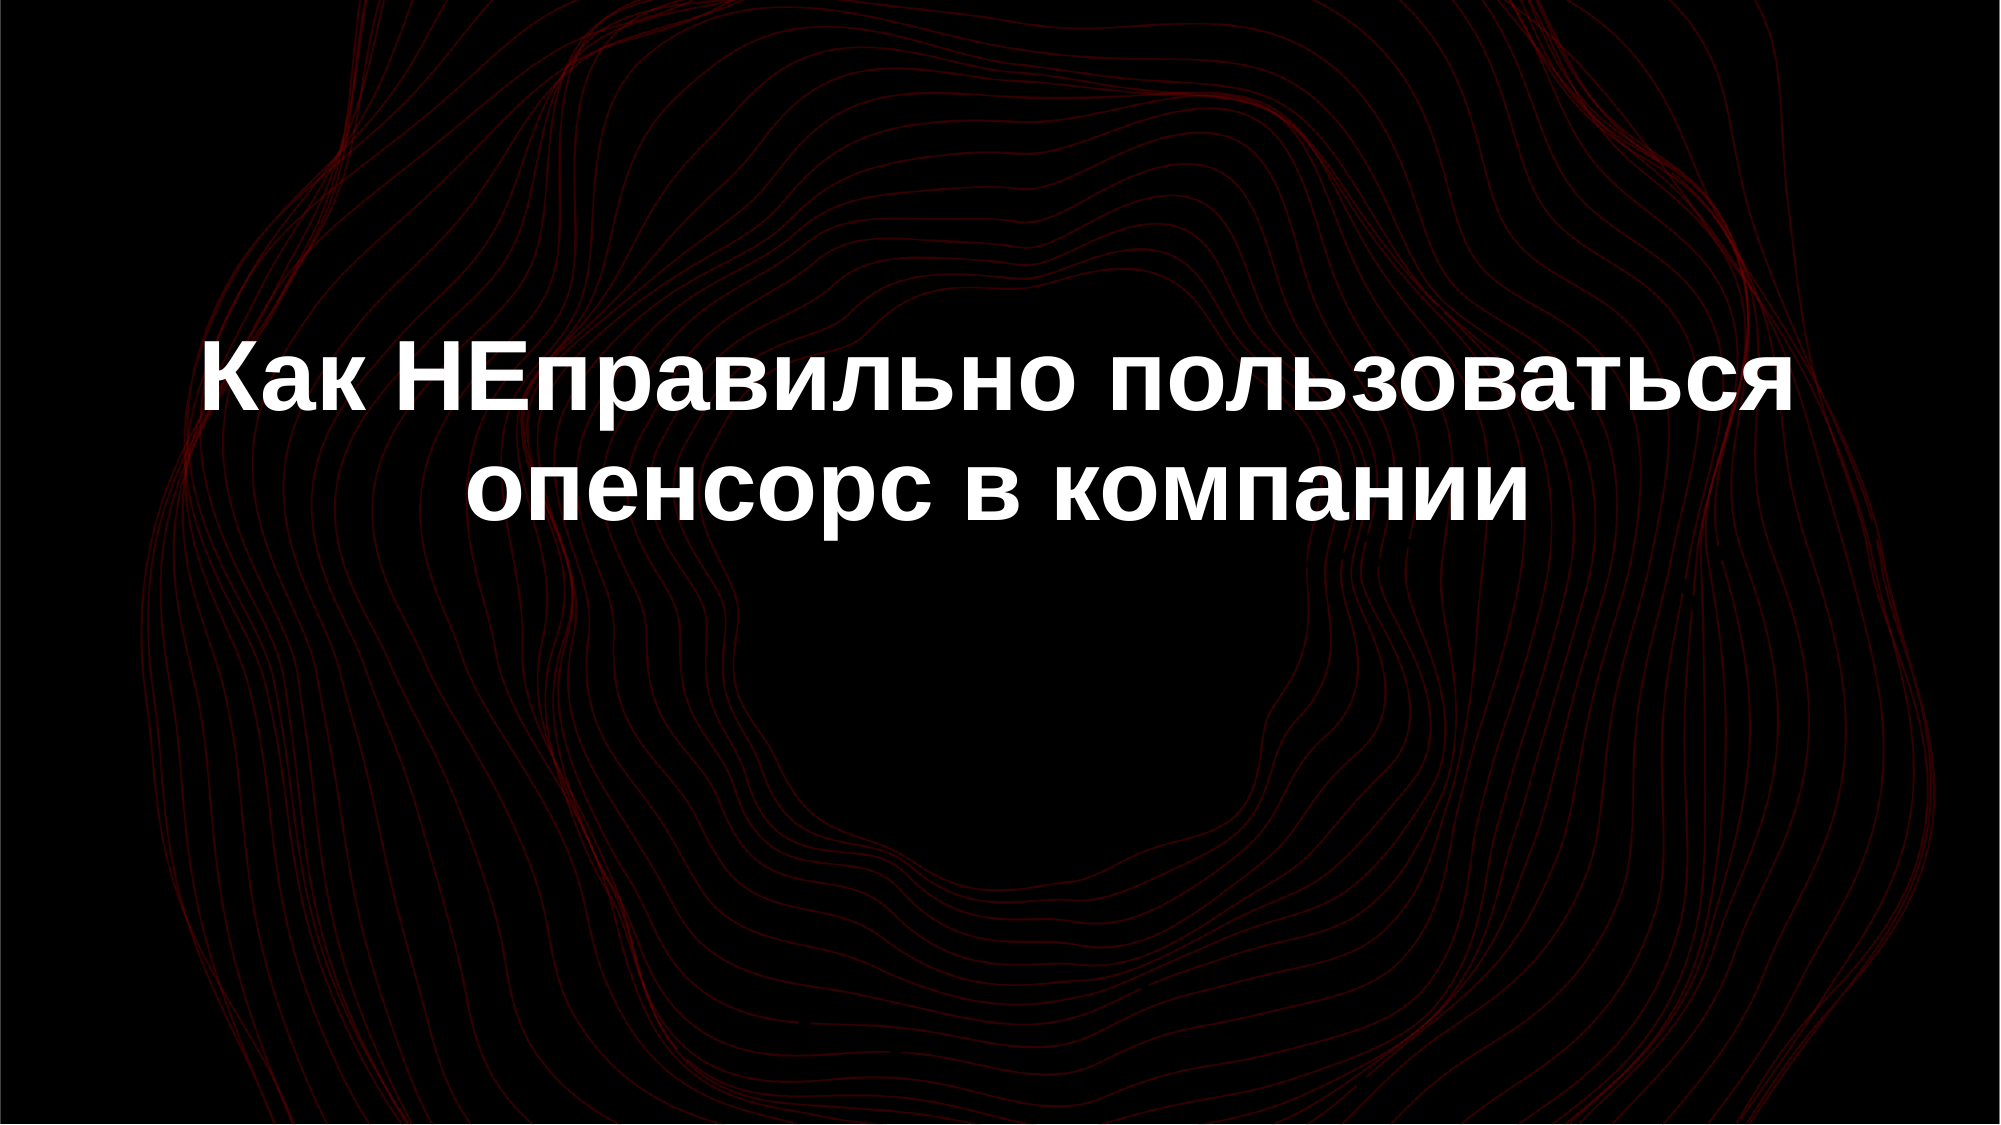

# Как НЕправильно пользоваться опенсорс в компании